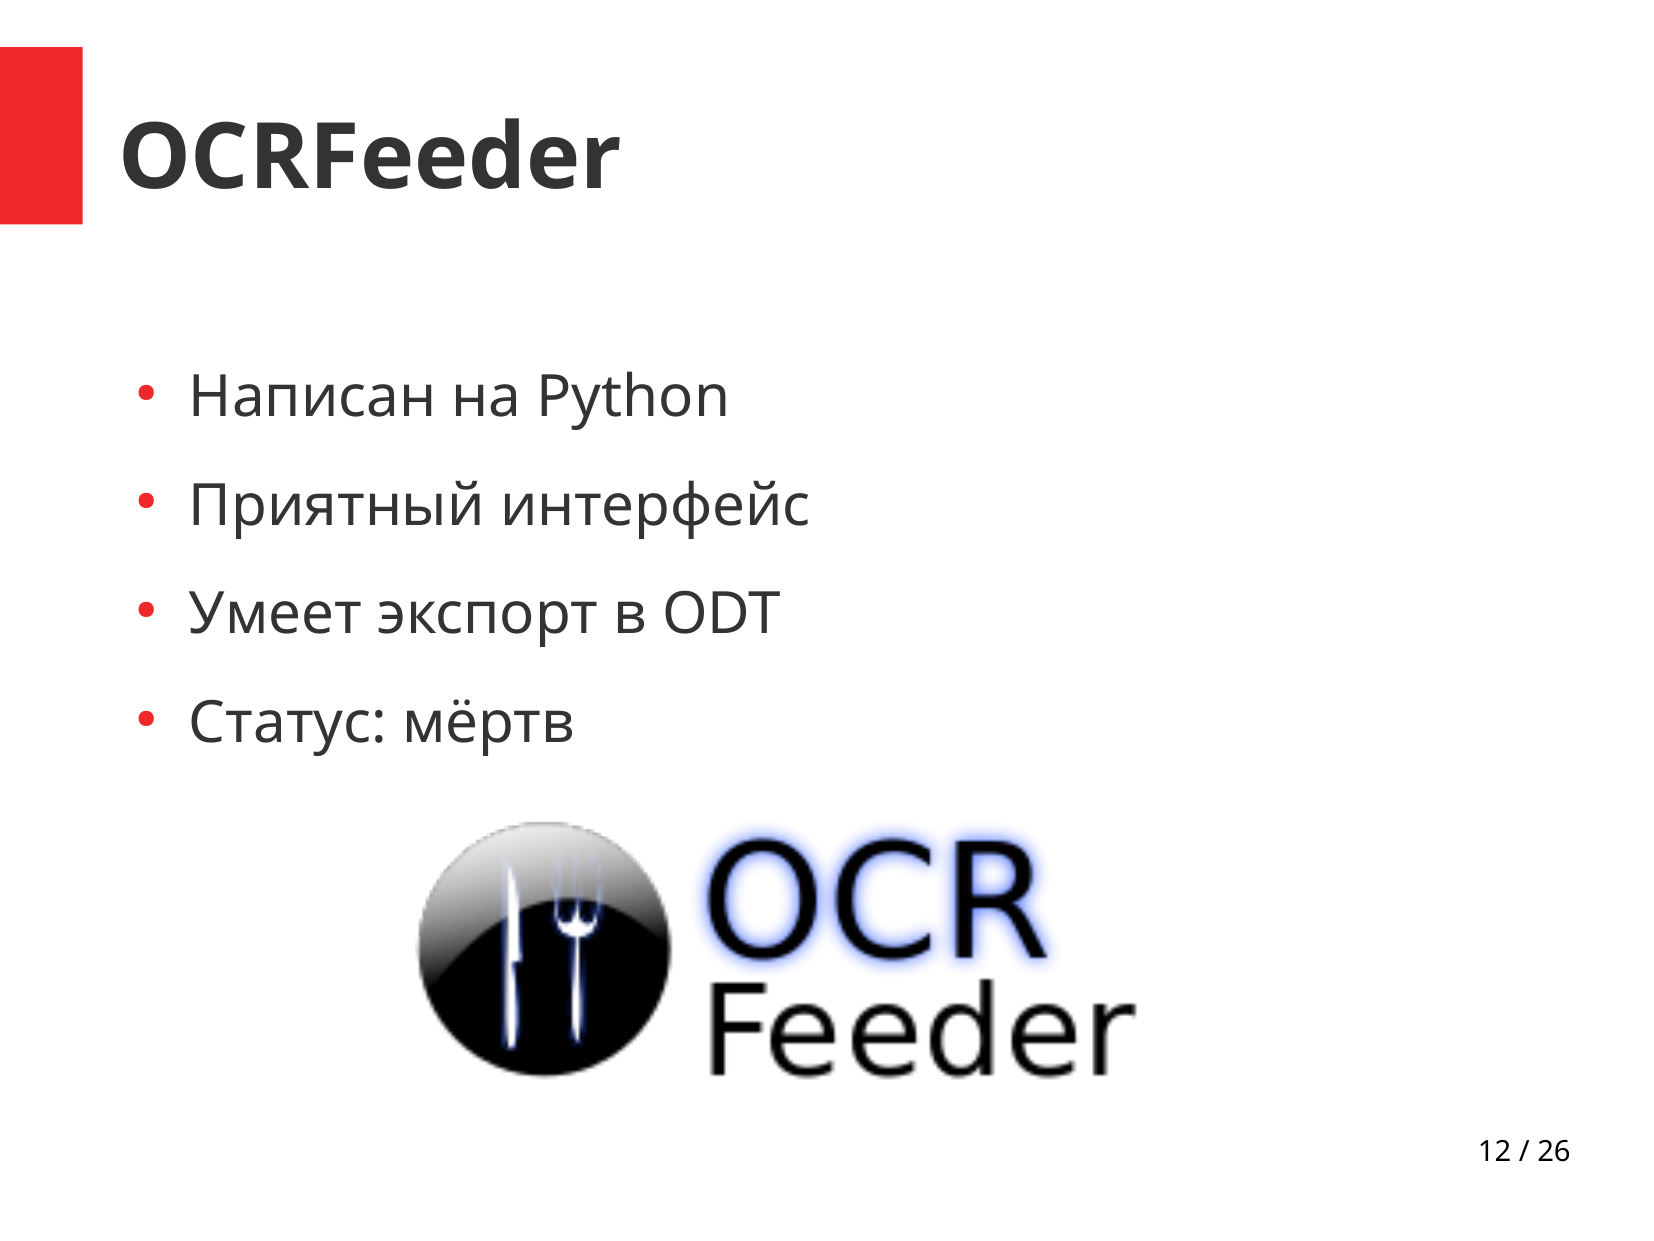

# OCRFeeder
Написан на Python
Приятный интерфейс
Умеет экспорт в ODT
Статус: мёртв
12